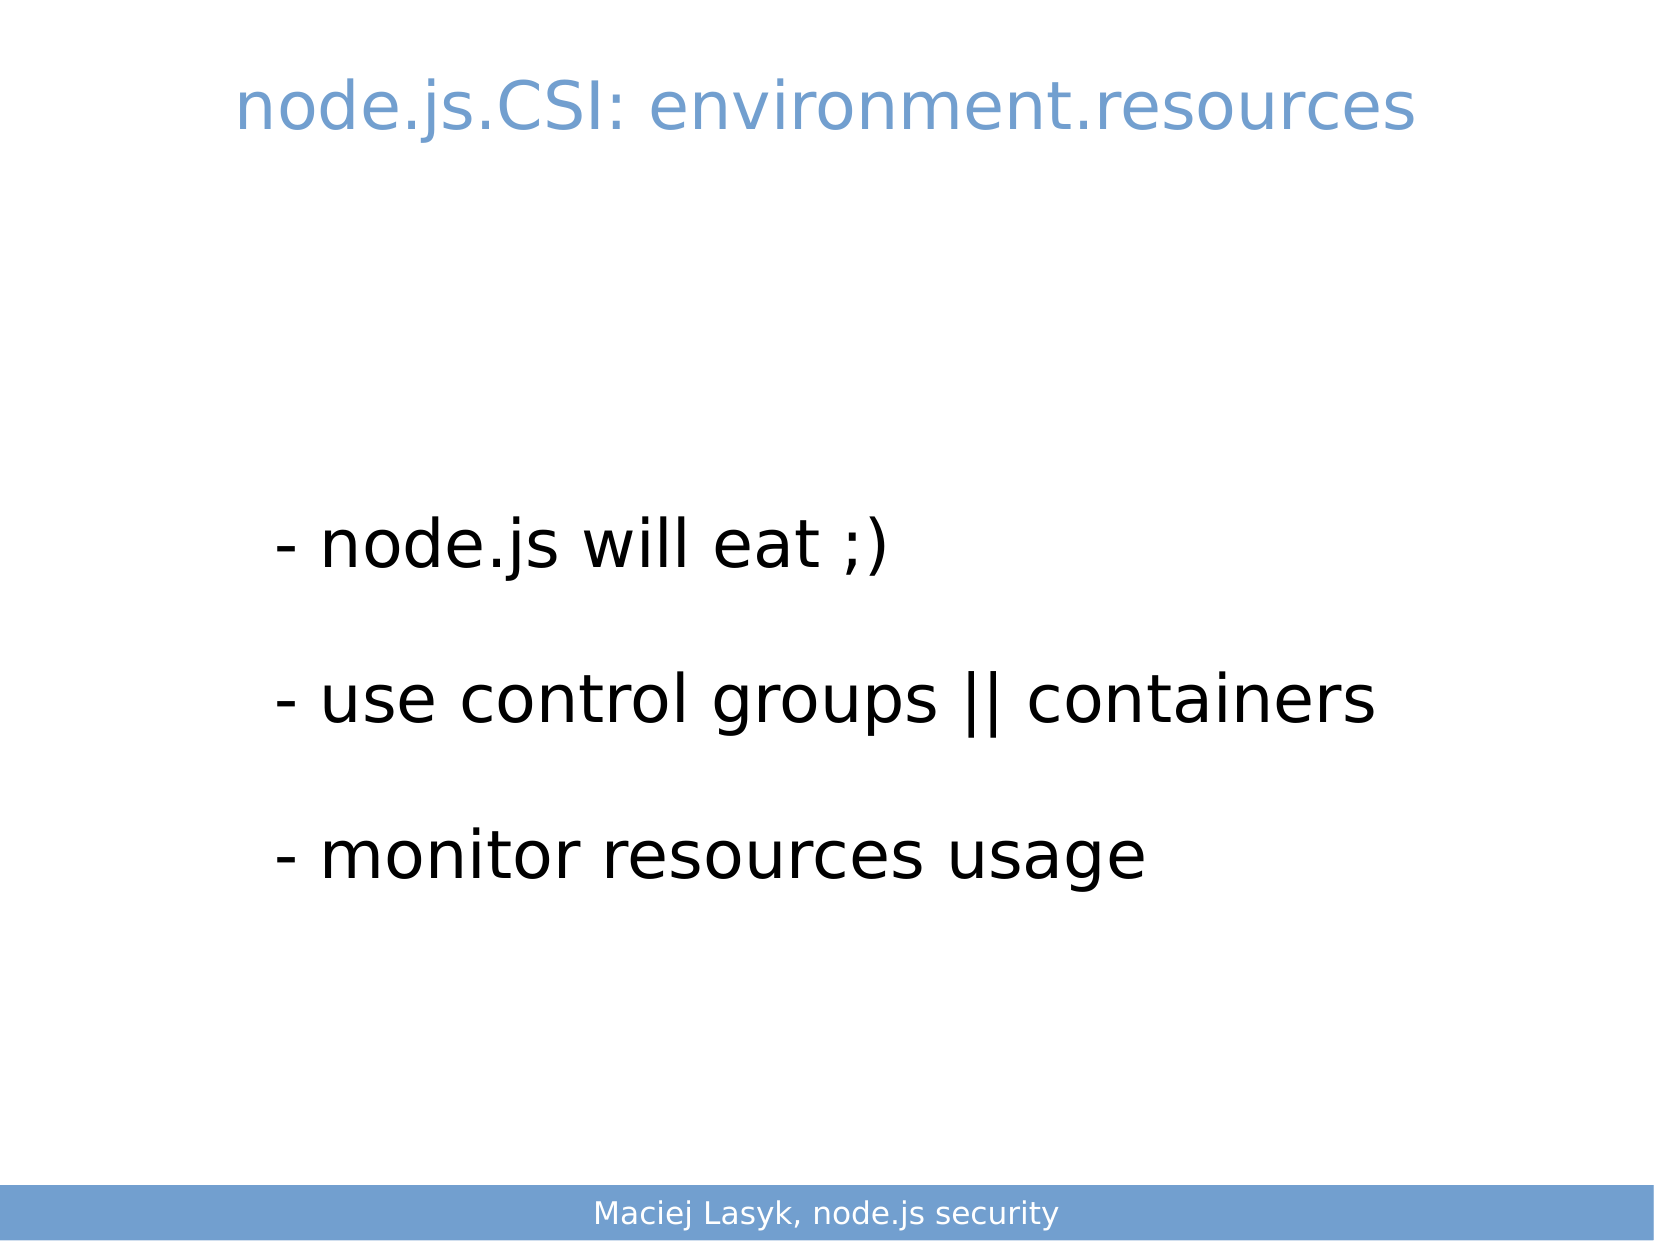

node.js.CSI: environment.resources
- node.js will eat ;)
- use control groups || containers
- monitor resources usage
 3/25
 1/25
Maciej Lasyk, Ganglia & Nagios
Maciej Lasyk, node.js security
Maciej Lasyk, node.js security